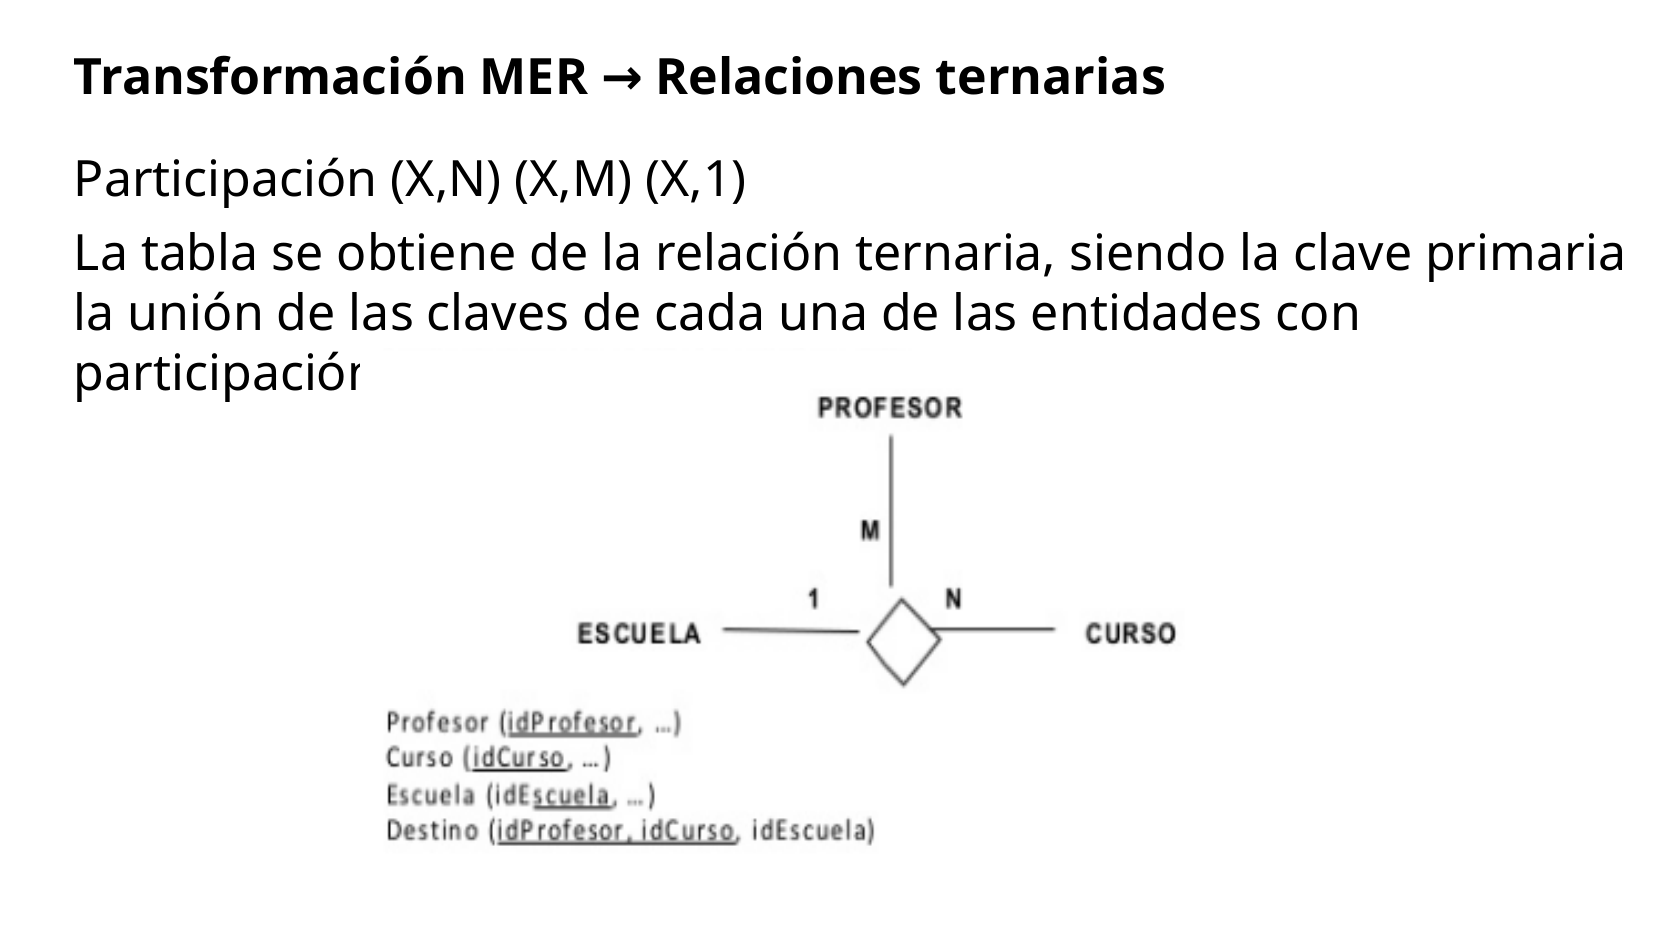

Transformación MER → Relaciones ternarias
Participación (X,N) (X,M) (X,1)
La tabla se obtiene de la relación ternaria, siendo la clave primaria la unión de las claves de cada una de las entidades con participación N.